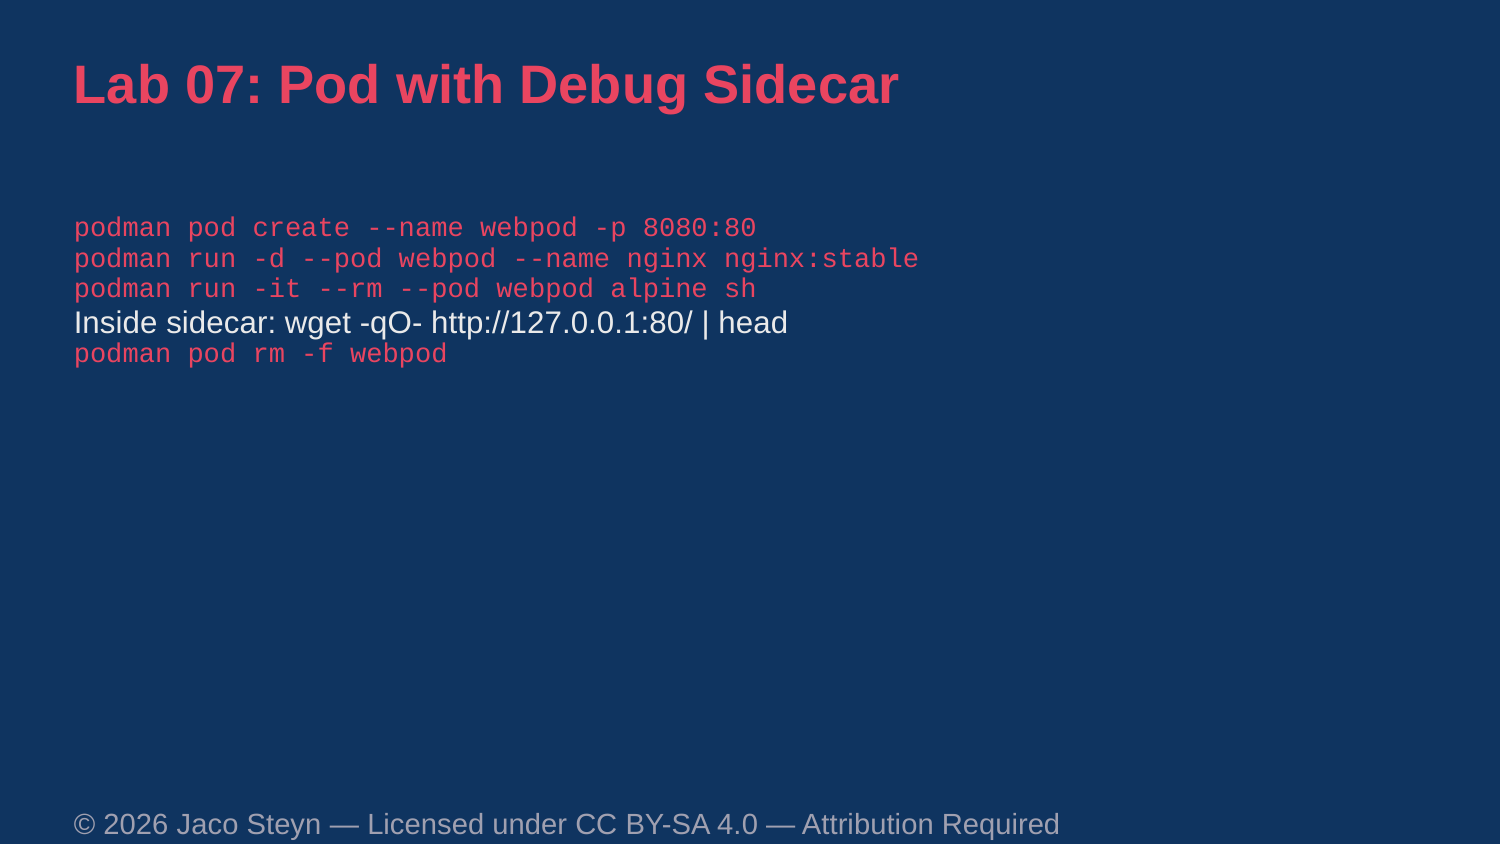

Lab 07: Pod with Debug Sidecar
podman pod create --name webpod -p 8080:80
podman run -d --pod webpod --name nginx nginx:stable
podman run -it --rm --pod webpod alpine sh
Inside sidecar: wget -qO- http://127.0.0.1:80/ | head
podman pod rm -f webpod
© 2026 Jaco Steyn — Licensed under CC BY-SA 4.0 — Attribution Required